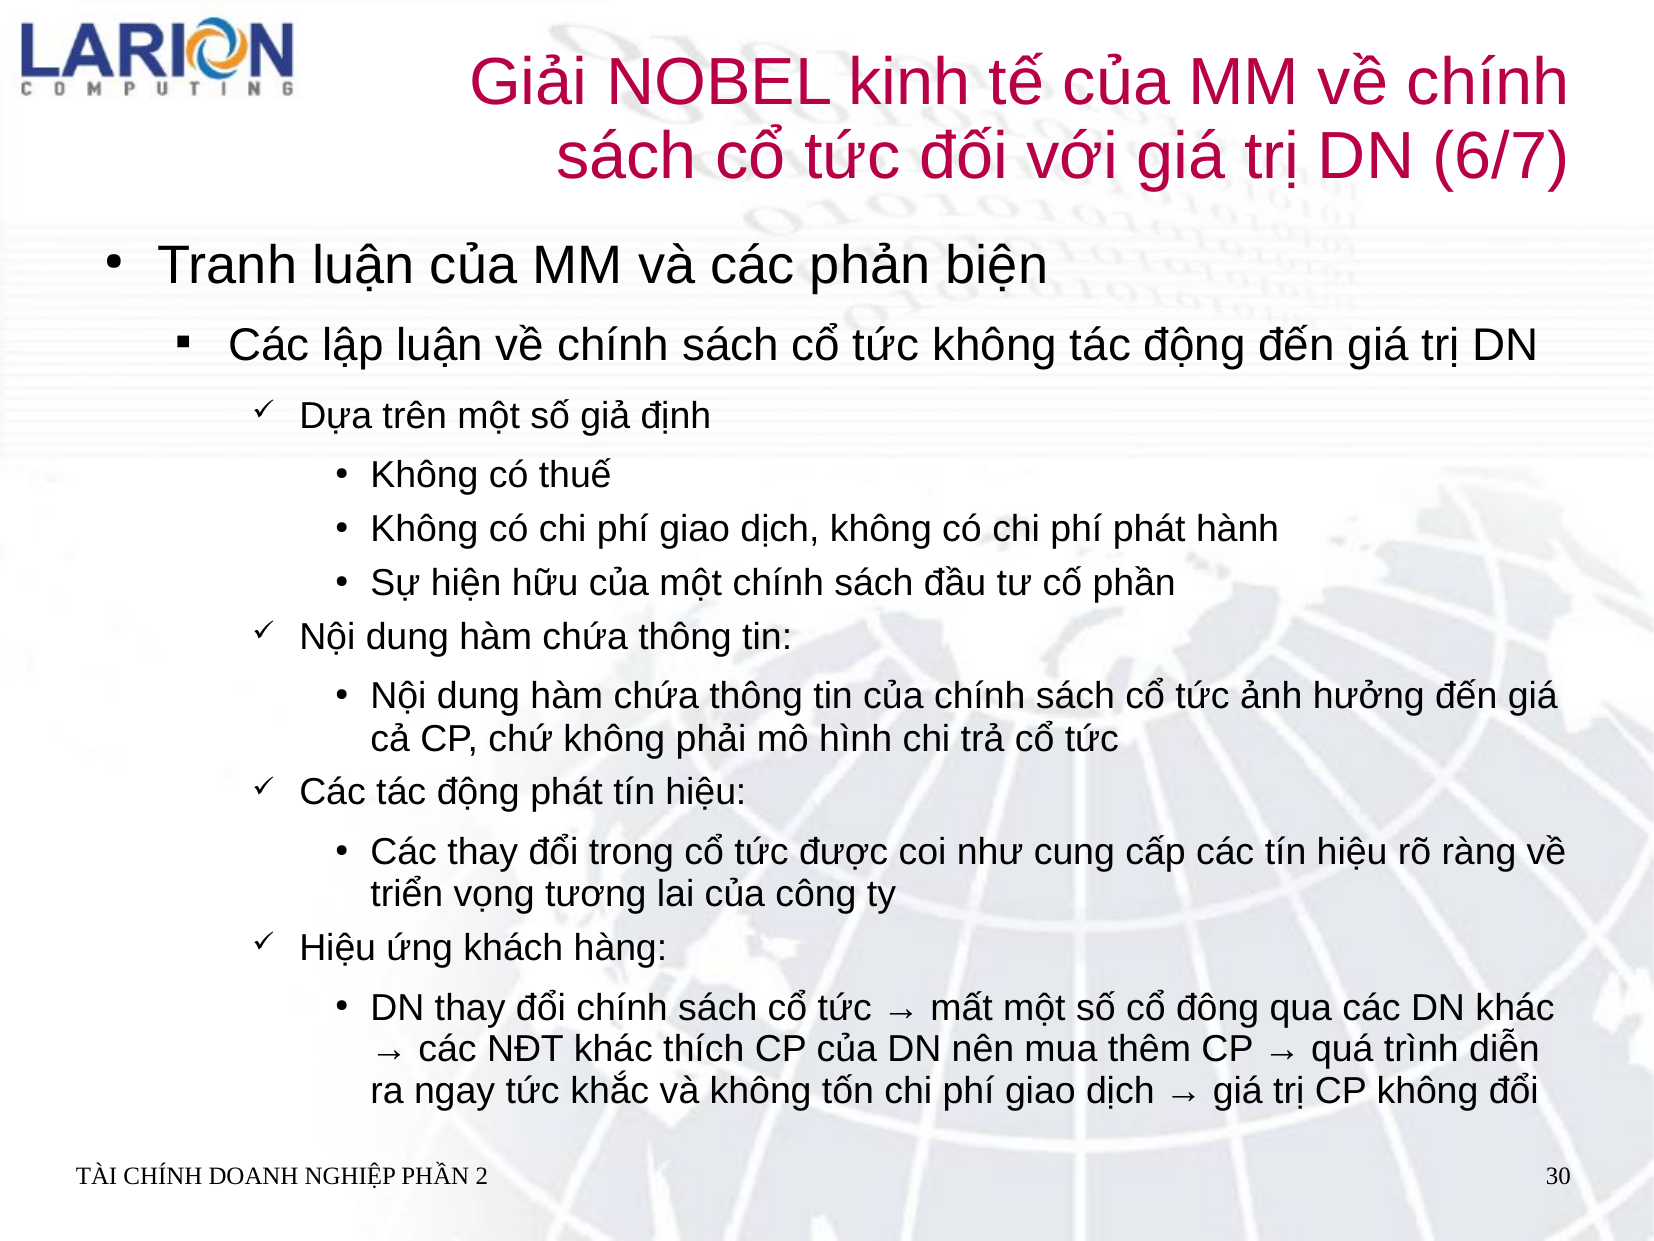

# Giải NOBEL kinh tế của MM về chính sách cổ tức đối với giá trị DN (6/7)
Tranh luận của MM và các phản biện
Các lập luận về chính sách cổ tức không tác động đến giá trị DN
Dựa trên một số giả định
Không có thuế
Không có chi phí giao dịch, không có chi phí phát hành
Sự hiện hữu của một chính sách đầu tư cố phần
Nội dung hàm chứa thông tin:
Nội dung hàm chứa thông tin của chính sách cổ tức ảnh hưởng đến giá cả CP, chứ không phải mô hình chi trả cổ tức
Các tác động phát tín hiệu:
Các thay đổi trong cổ tức được coi như cung cấp các tín hiệu rõ ràng về triển vọng tương lai của công ty
Hiệu ứng khách hàng:
DN thay đổi chính sách cổ tức → mất một số cổ đông qua các DN khác → các NĐT khác thích CP của DN nên mua thêm CP → quá trình diễn ra ngay tức khắc và không tốn chi phí giao dịch → giá trị CP không đổi
TÀI CHÍNH DOANH NGHIỆP PHẦN 2
30